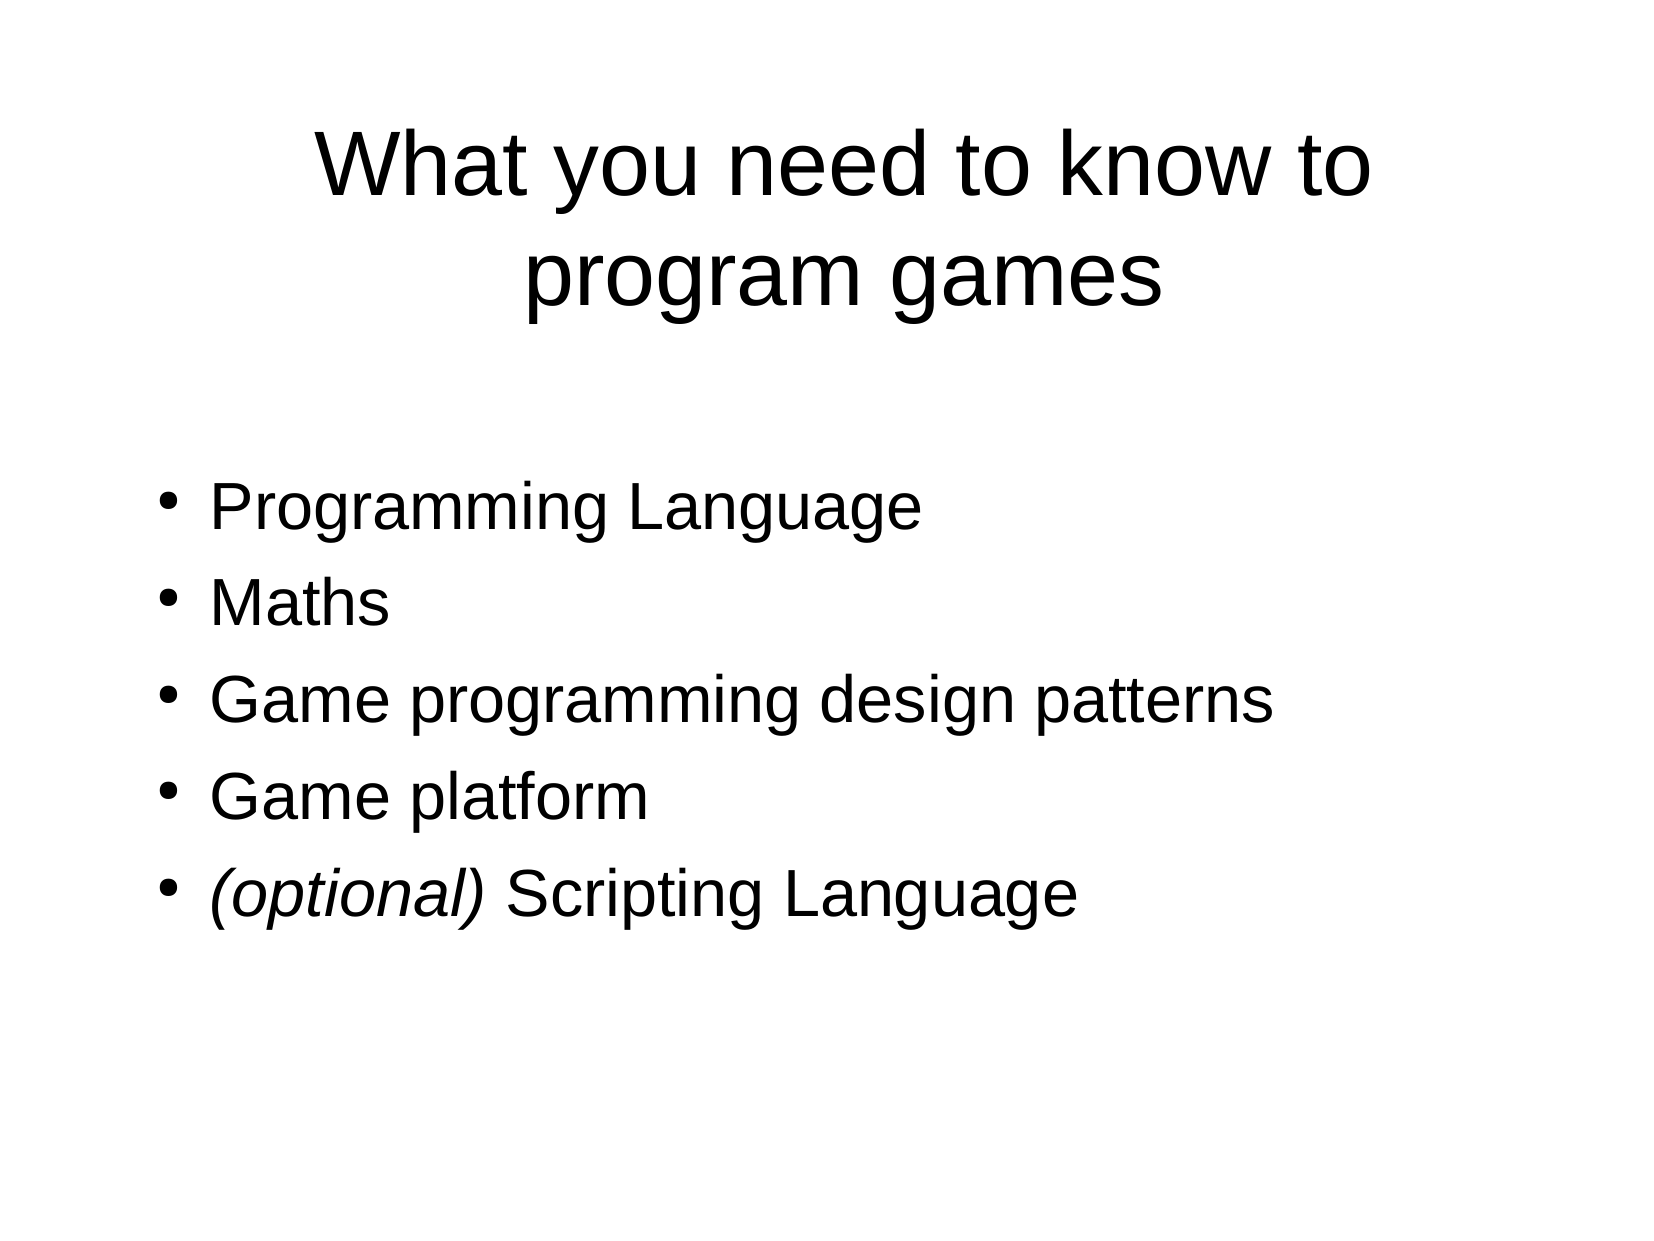

# What you need to know to program games
Programming Language
Maths
Game programming design patterns
Game platform
(optional) Scripting Language